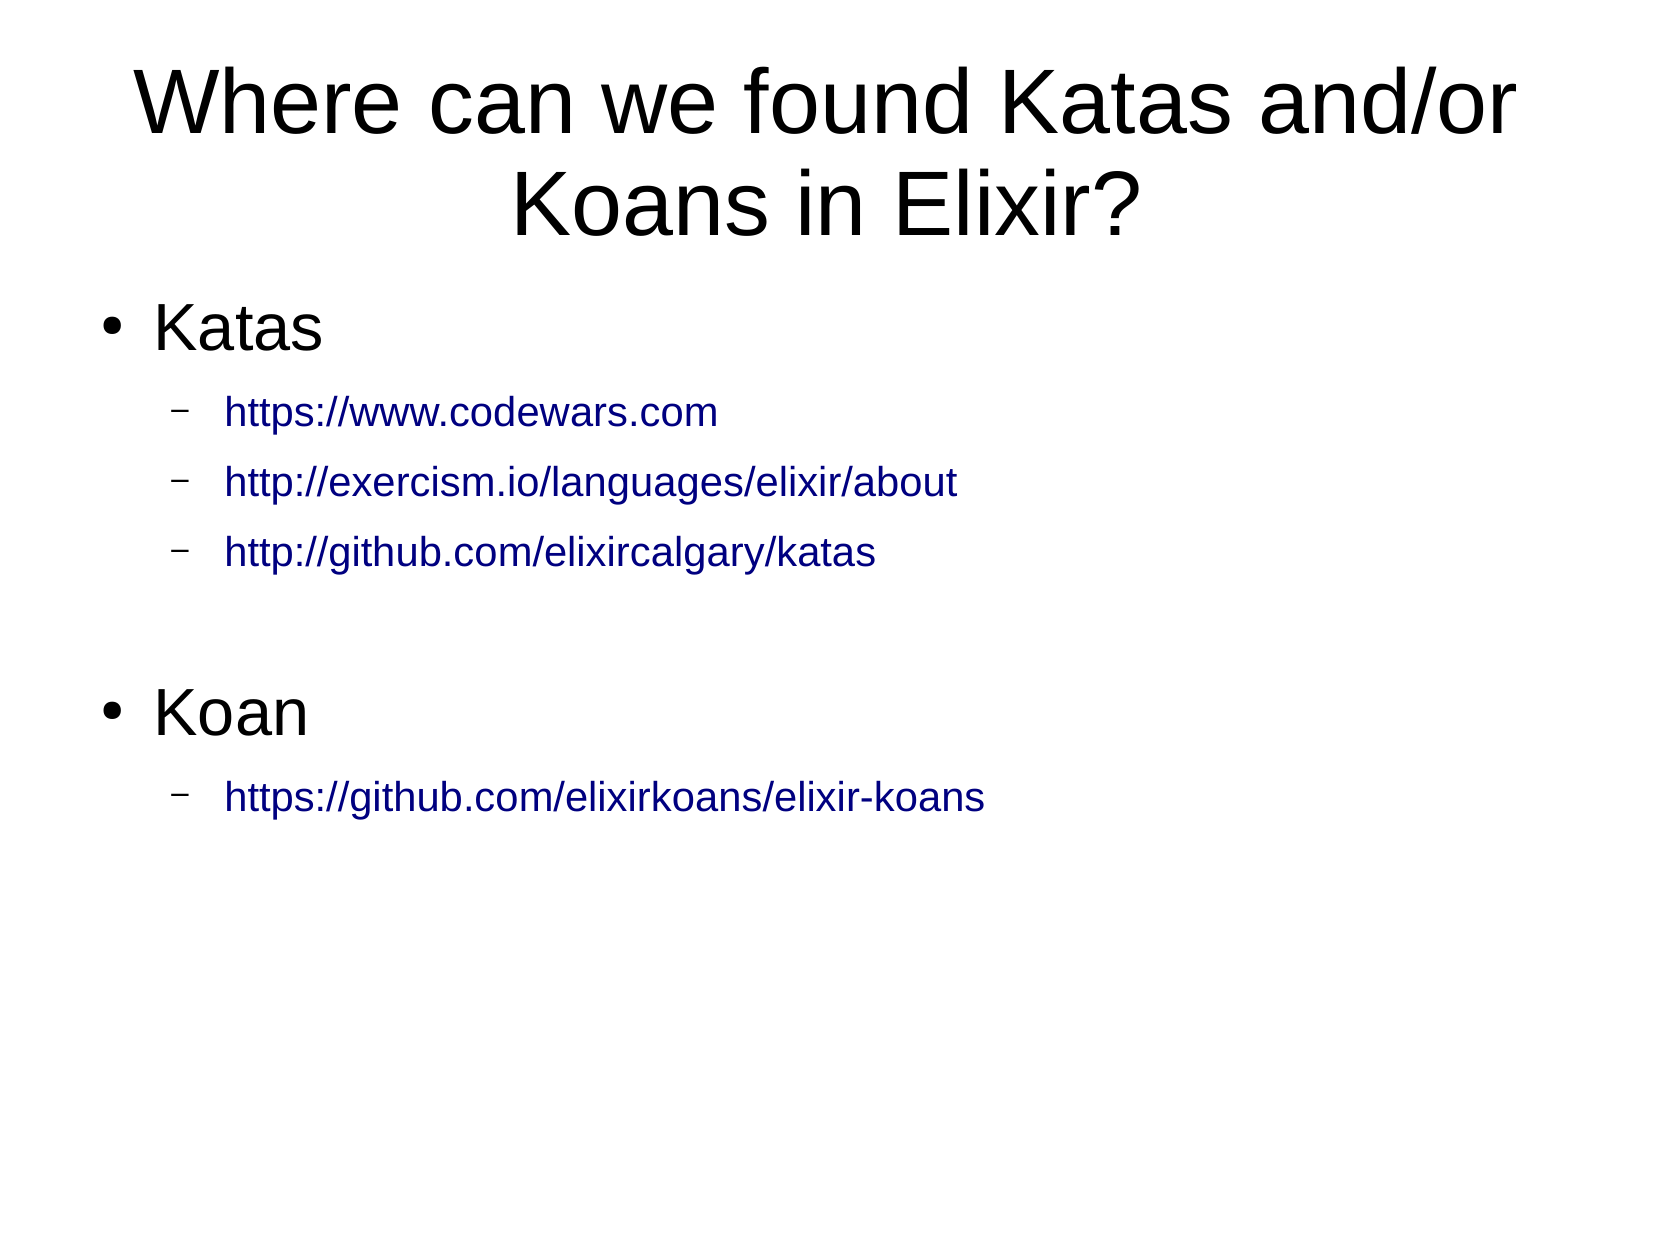

# Where can we found Katas and/or Koans in Elixir?
Katas
https://www.codewars.com
http://exercism.io/languages/elixir/about
http://github.com/elixircalgary/katas
Koan
https://github.com/elixirkoans/elixir-koans